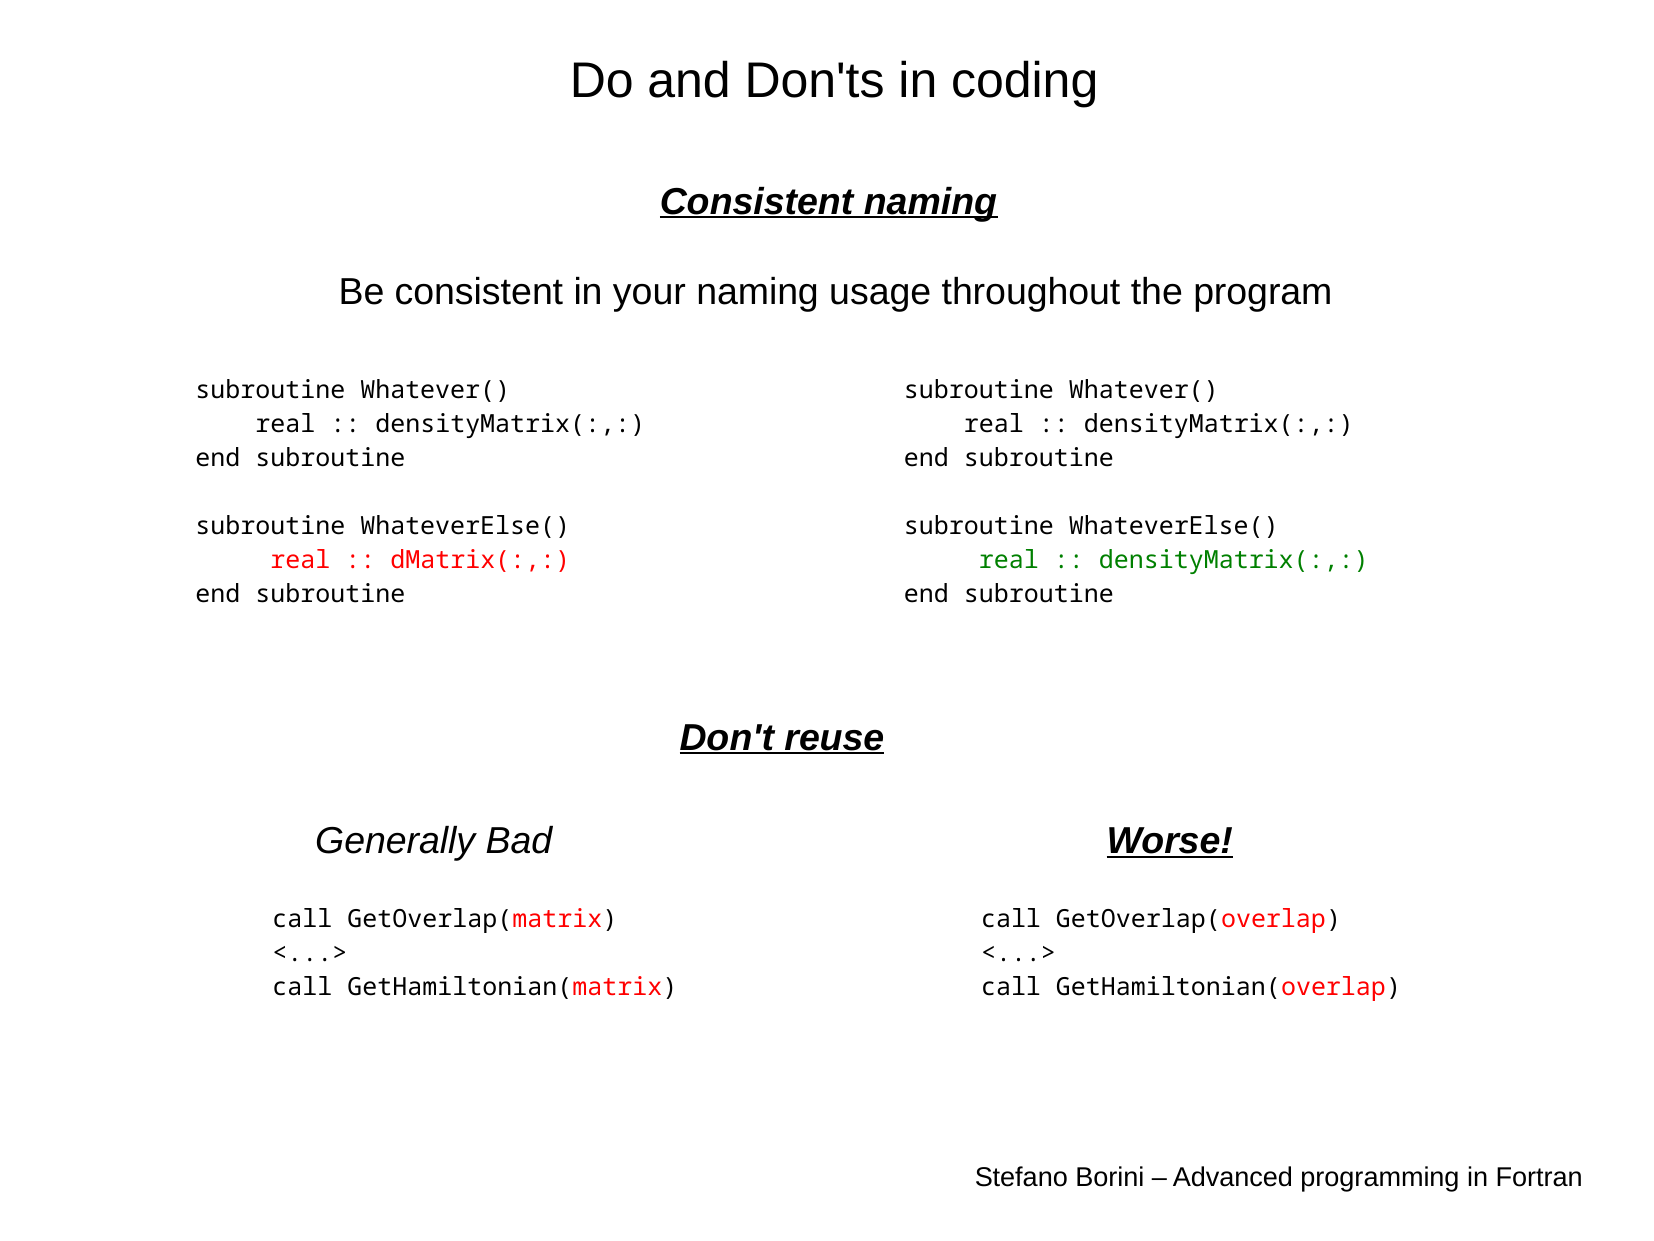

Do and Don'ts in coding
Consistent naming
Be consistent in your naming usage throughout the program
subroutine Whatever()
 real :: densityMatrix(:,:)
end subroutine
subroutine WhateverElse()
	real :: dMatrix(:,:)
end subroutine
subroutine Whatever()
 real :: densityMatrix(:,:)
end subroutine
subroutine WhateverElse()
	real :: densityMatrix(:,:)
end subroutine
Don't reuse
Worse!
Generally Bad
call GetOverlap(matrix)
<...>
call GetHamiltonian(matrix)
call GetOverlap(overlap)
<...>
call GetHamiltonian(overlap)
Stefano Borini – Advanced programming in Fortran